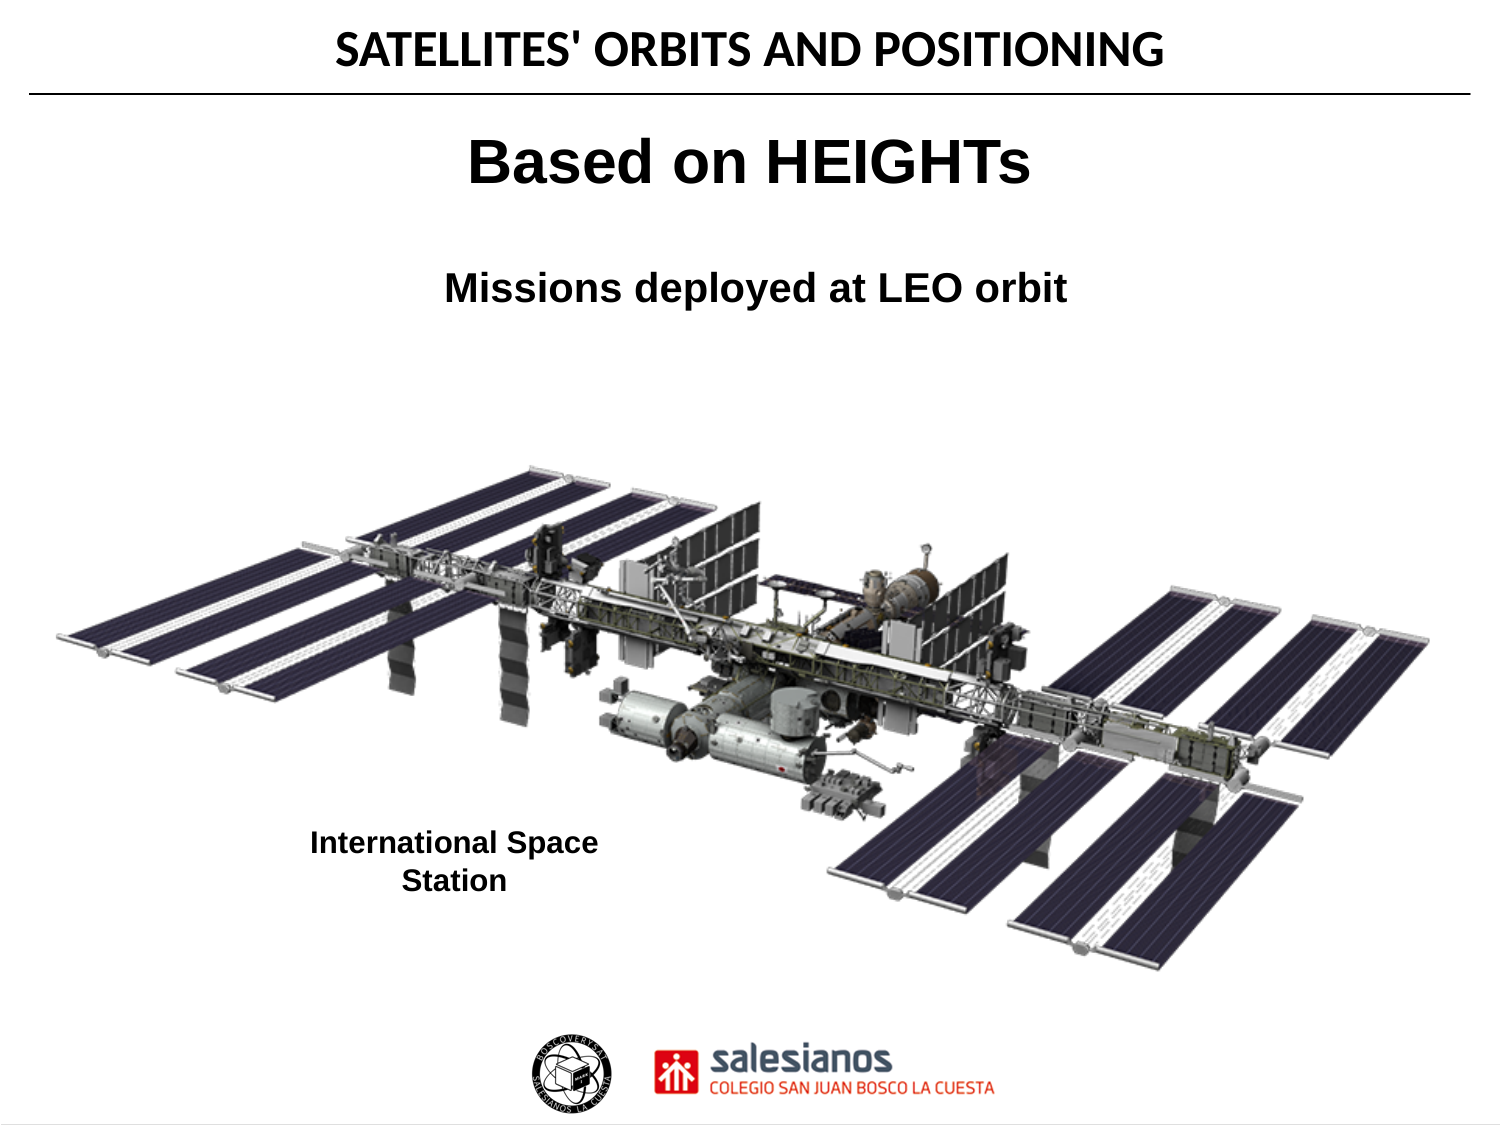

SATELLITES' ORBITS AND POSITIONING
Based on HEIGHTs
Missions deployed at LEO orbit
International Space Station